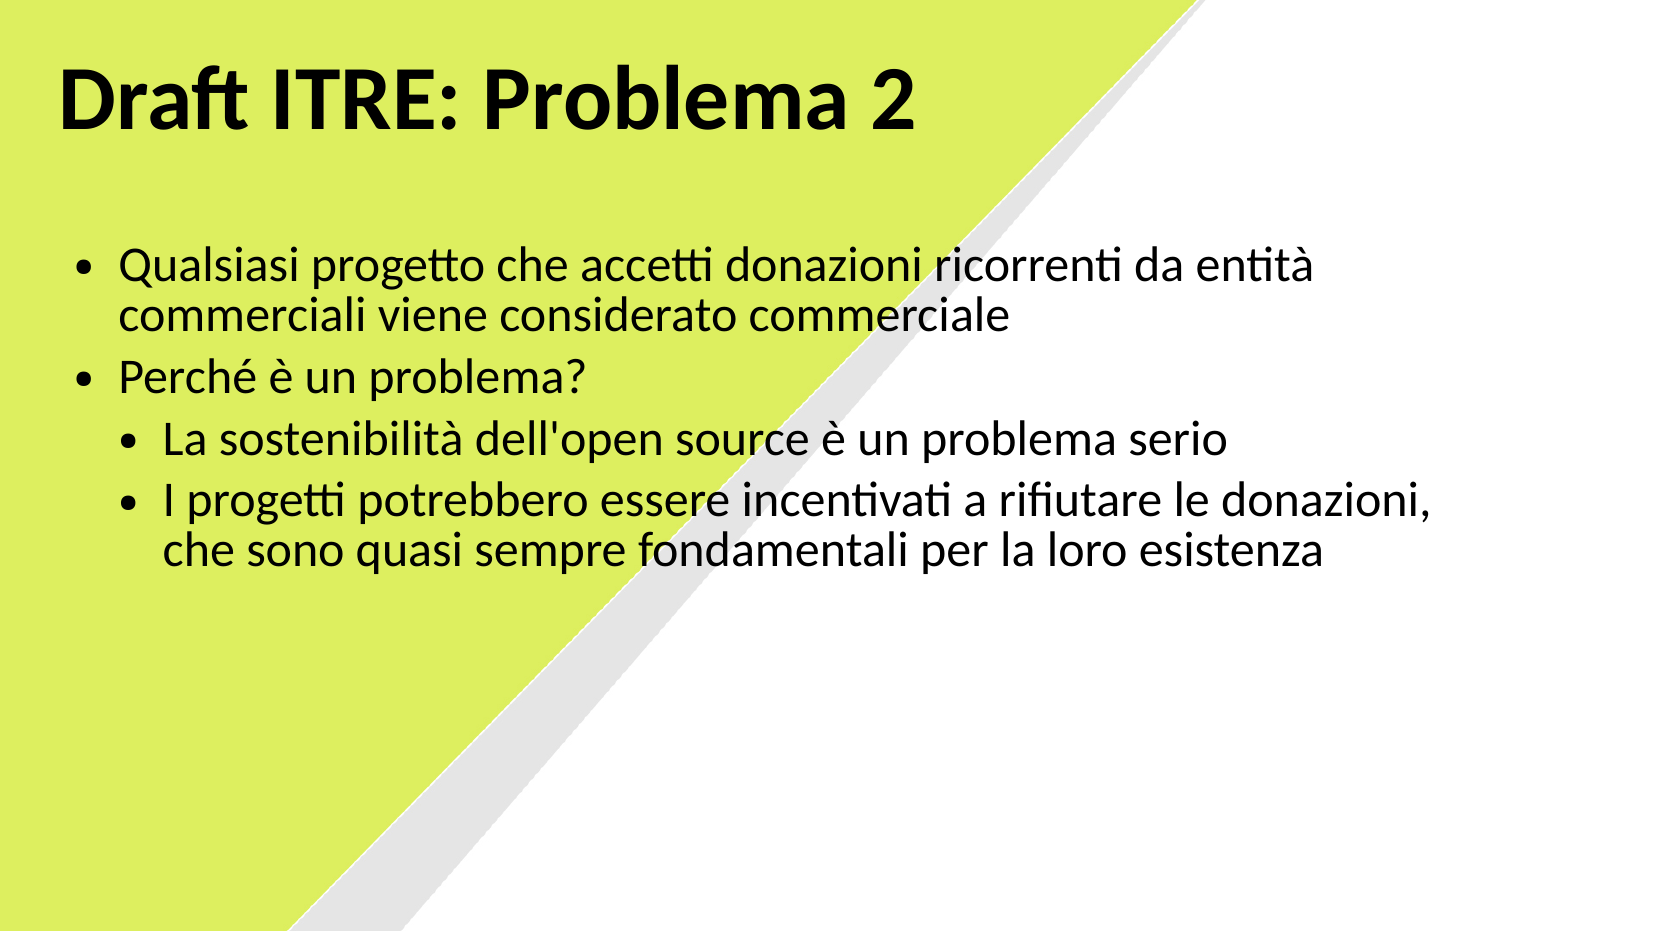

# Draft ITRE: Problema 2
Qualsiasi progetto che accetti donazioni ricorrenti da entità commerciali viene considerato commerciale
Perché è un problema?
La sostenibilità dell'open source è un problema serio
I progetti potrebbero essere incentivati a rifiutare le donazioni,
che sono quasi sempre fondamentali per la loro esistenza